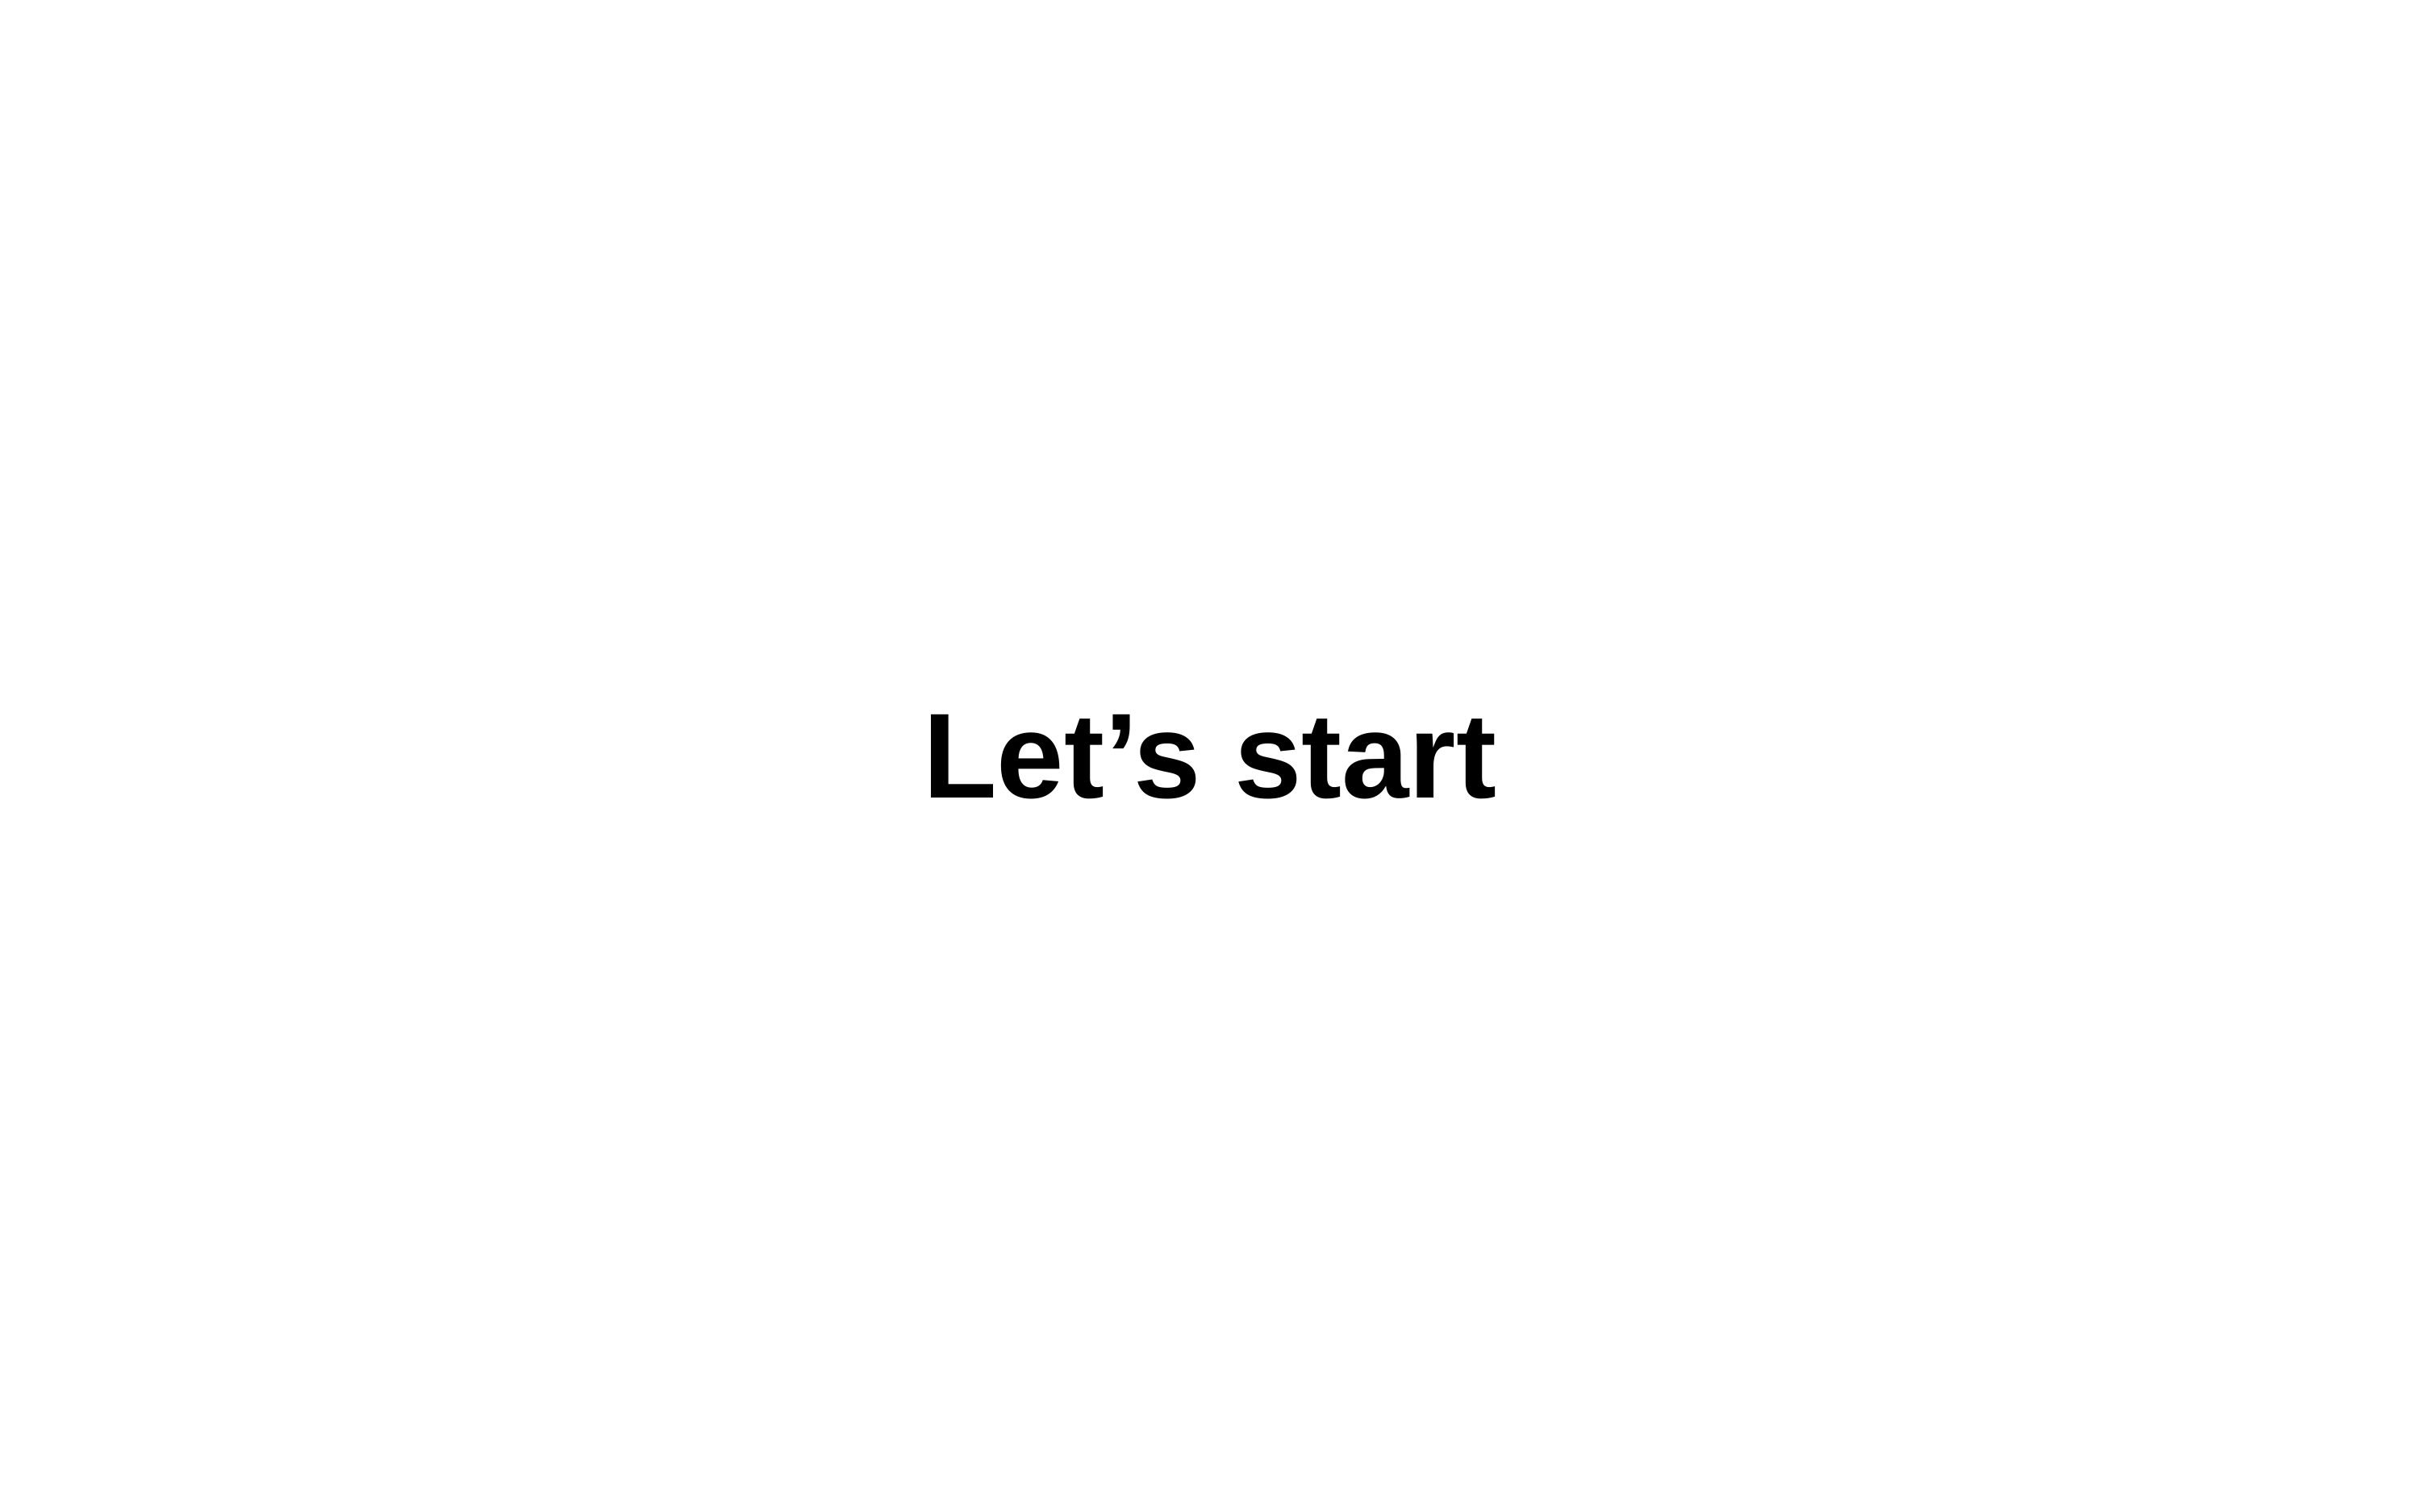

Let’s start
Created by Imad Saddik @3CodeCamp
13